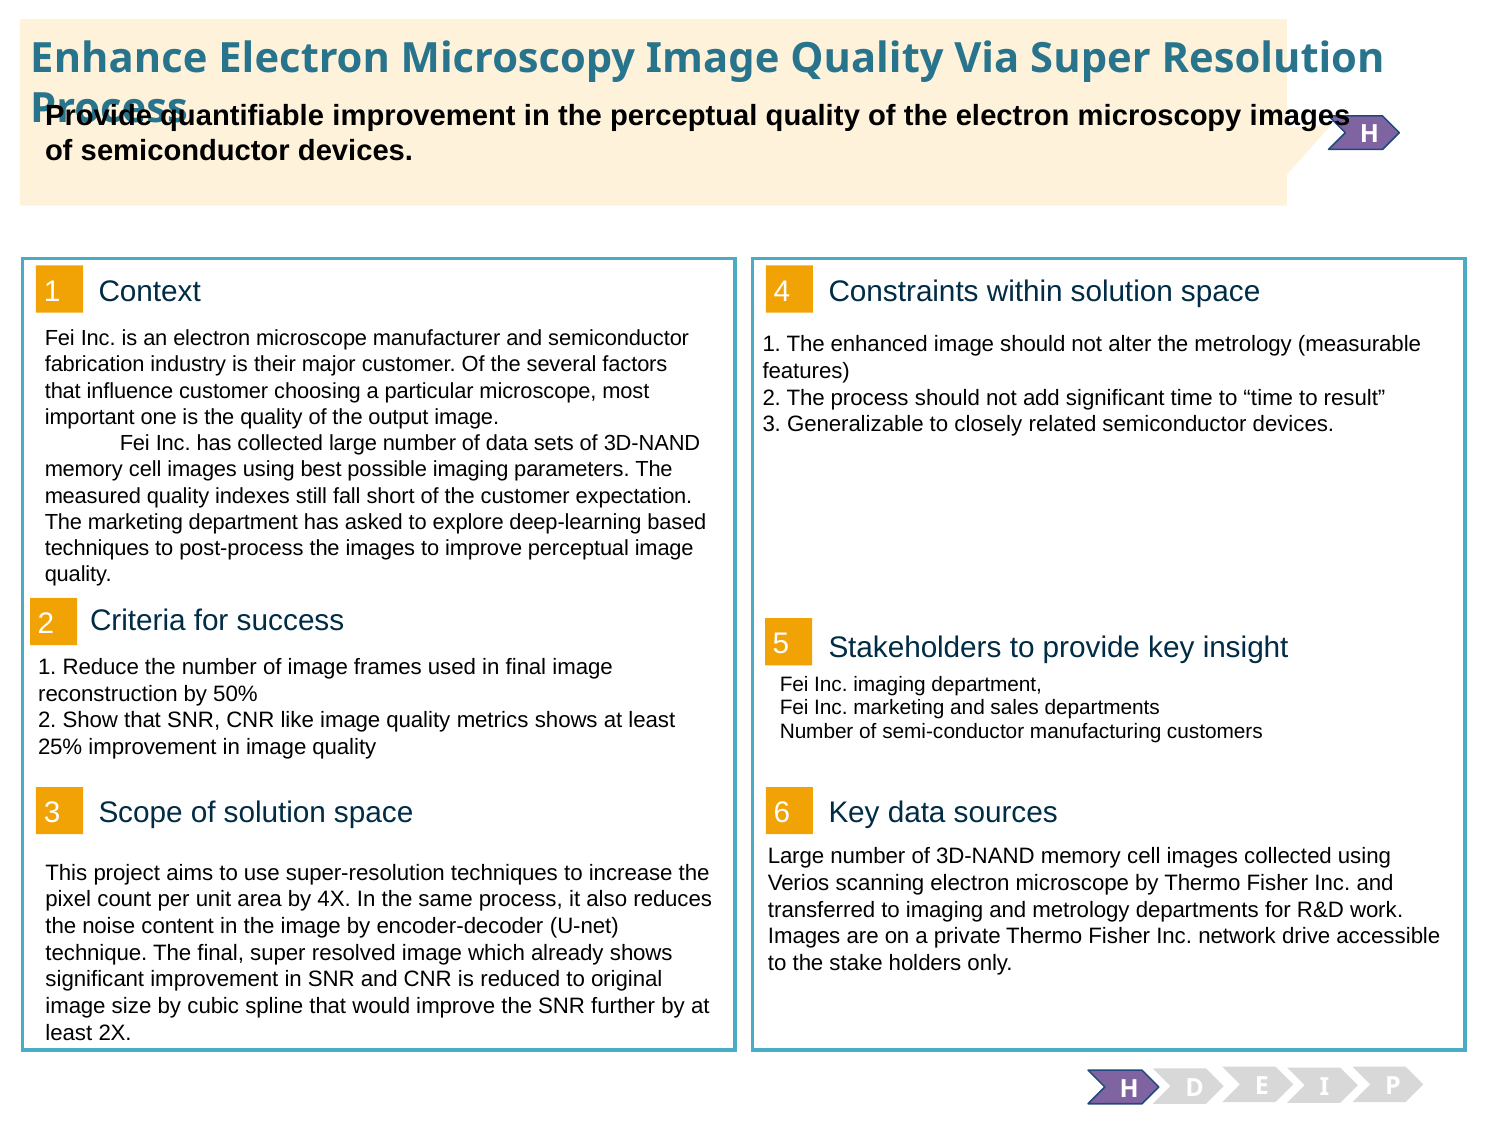

Enhance Electron Microscopy Image Quality Via Super Resolution Process
Provide quantifiable improvement in the perceptual quality of the electron microscopy images
of semiconductor devices.
H
1
4
Context
Constraints within solution space
Fei Inc. is an electron microscope manufacturer and semiconductor fabrication industry is their major customer. Of the several factors that influence customer choosing a particular microscope, most important one is the quality of the output image.
	Fei Inc. has collected large number of data sets of 3D-NAND memory cell images using best possible imaging parameters. The
measured quality indexes still fall short of the customer expectation. The marketing department has asked to explore deep-learning based techniques to post-process the images to improve perceptual image quality.
1. The enhanced image should not alter the metrology (measurable features)
2. The process should not add significant time to “time to result”
3. Generalizable to closely related semiconductor devices.
2
Criteria for success
Stakeholders to provide key insight
5
1. Reduce the number of image frames used in final image reconstruction by 50%
2. Show that SNR, CNR like image quality metrics shows at least 25% improvement in image quality
Fei Inc. imaging department,
Fei Inc. marketing and sales departments
Number of semi-conductor manufacturing customers
3
6
Key data sources
Scope of solution space
Large number of 3D-NAND memory cell images collected using Verios scanning electron microscope by Thermo Fisher Inc. and transferred to imaging and metrology departments for R&D work.
Images are on a private Thermo Fisher Inc. network drive accessible to the stake holders only.
This project aims to use super-resolution techniques to increase the pixel count per unit area by 4X. In the same process, it also reduces the noise content in the image by encoder-decoder (U-net) technique. The final, super resolved image which already shows significant improvement in SNR and CNR is reduced to original image size by cubic spline that would improve the SNR further by at least 2X.
E
P
I
D
H